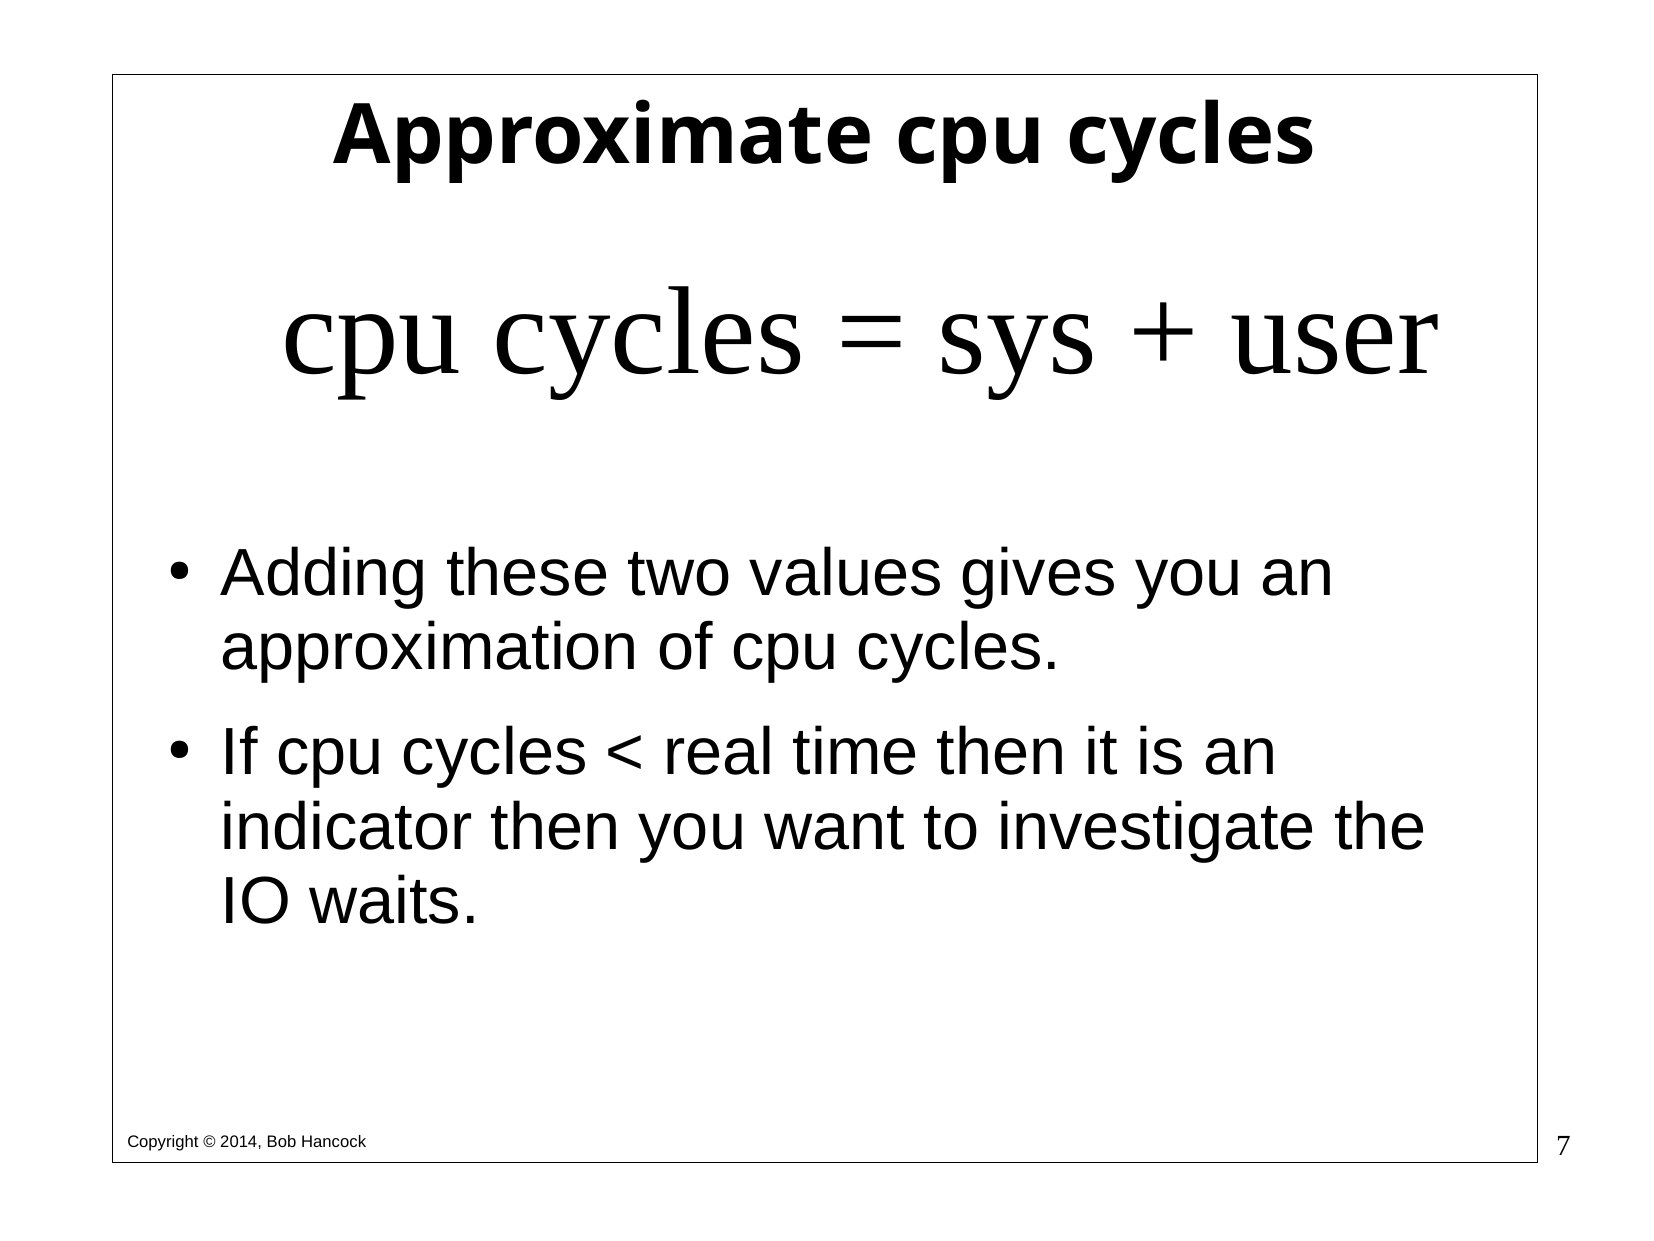

# Approximate cpu cycles
cpu cycles = sys + user
Adding these two values gives you an approximation of cpu cycles.
If cpu cycles < real time then it is an indicator then you want to investigate the IO waits.
Copyright © 2014, Bob Hancock
7